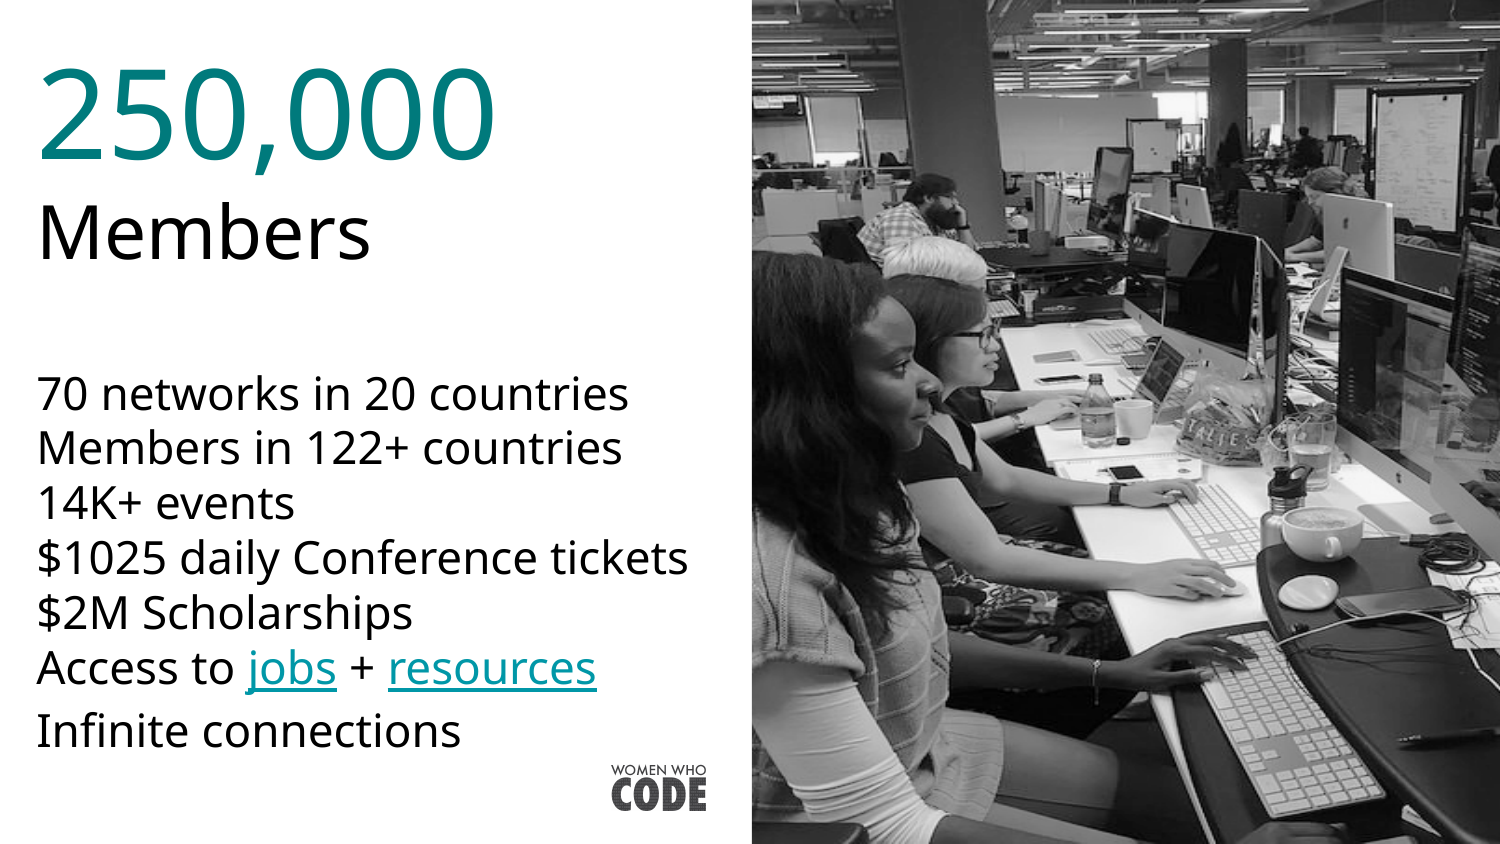

# 250,000 Members 70 networks in 20 countries Members in 122+ countries 14K+ events $1025 daily Conference tickets $2M Scholarships Access to jobs + resources Infinite connections